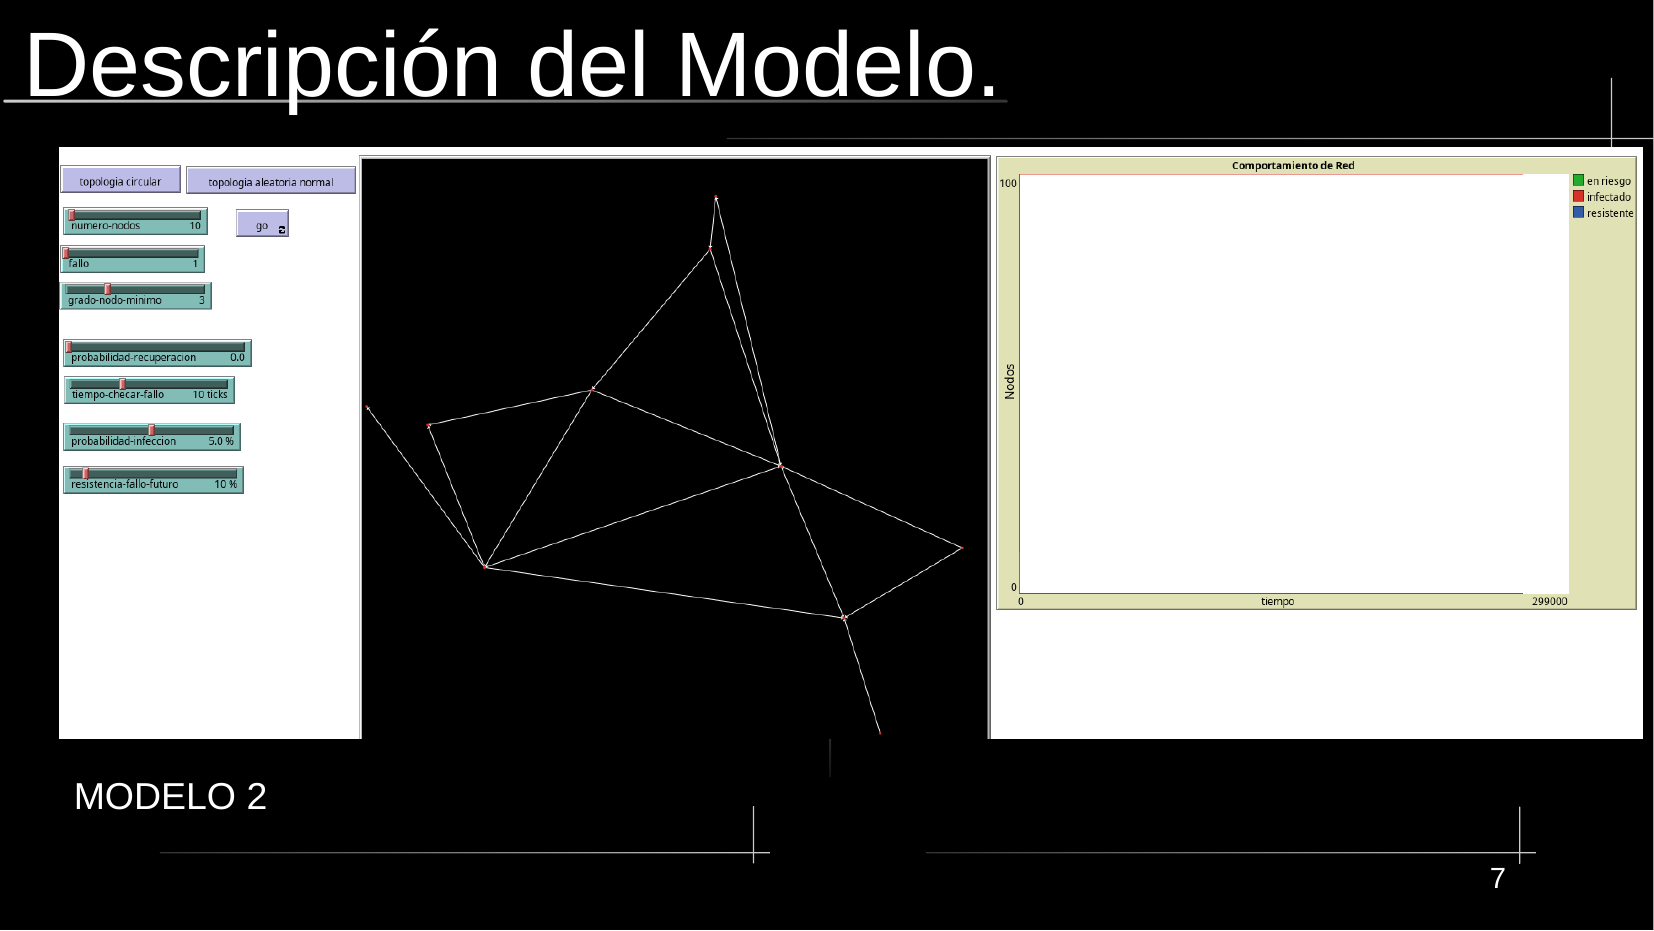

# Descripción del Modelo.
MODELO 2
7